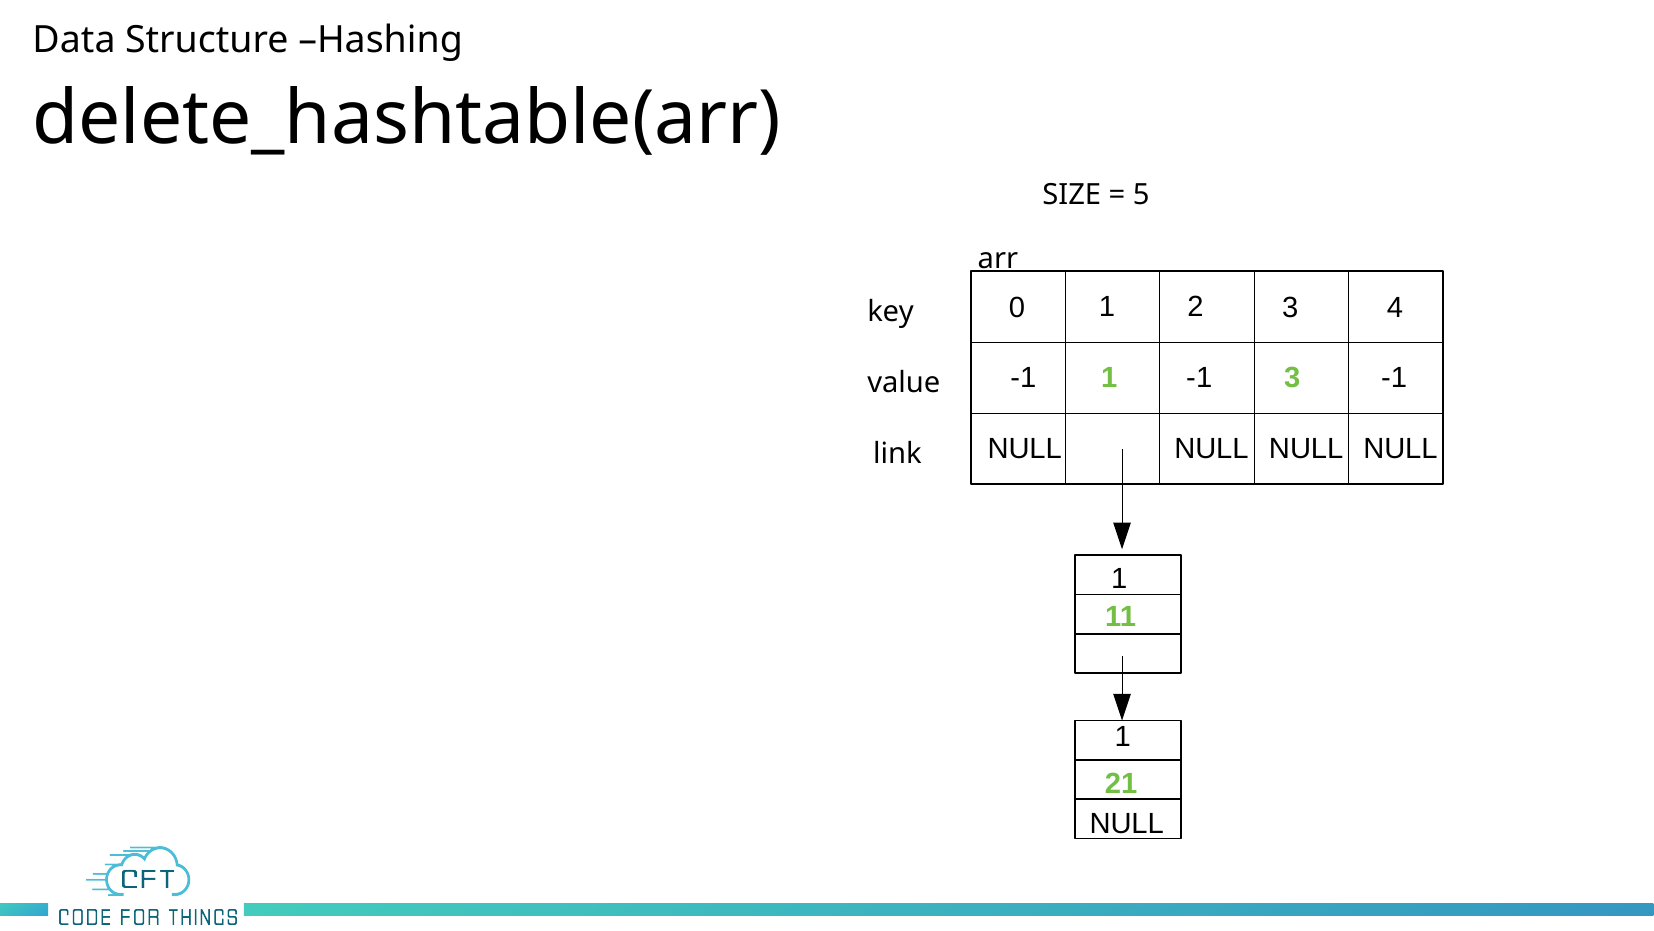

# Data Structure –Hashing delete_hashtable(arr)
SIZE = 5
arr
1
2
key
3
4
0
value
1
-1
-1
-1
3
NULL
NULL
link
NULL
NULL
1
11
1
21
NULL